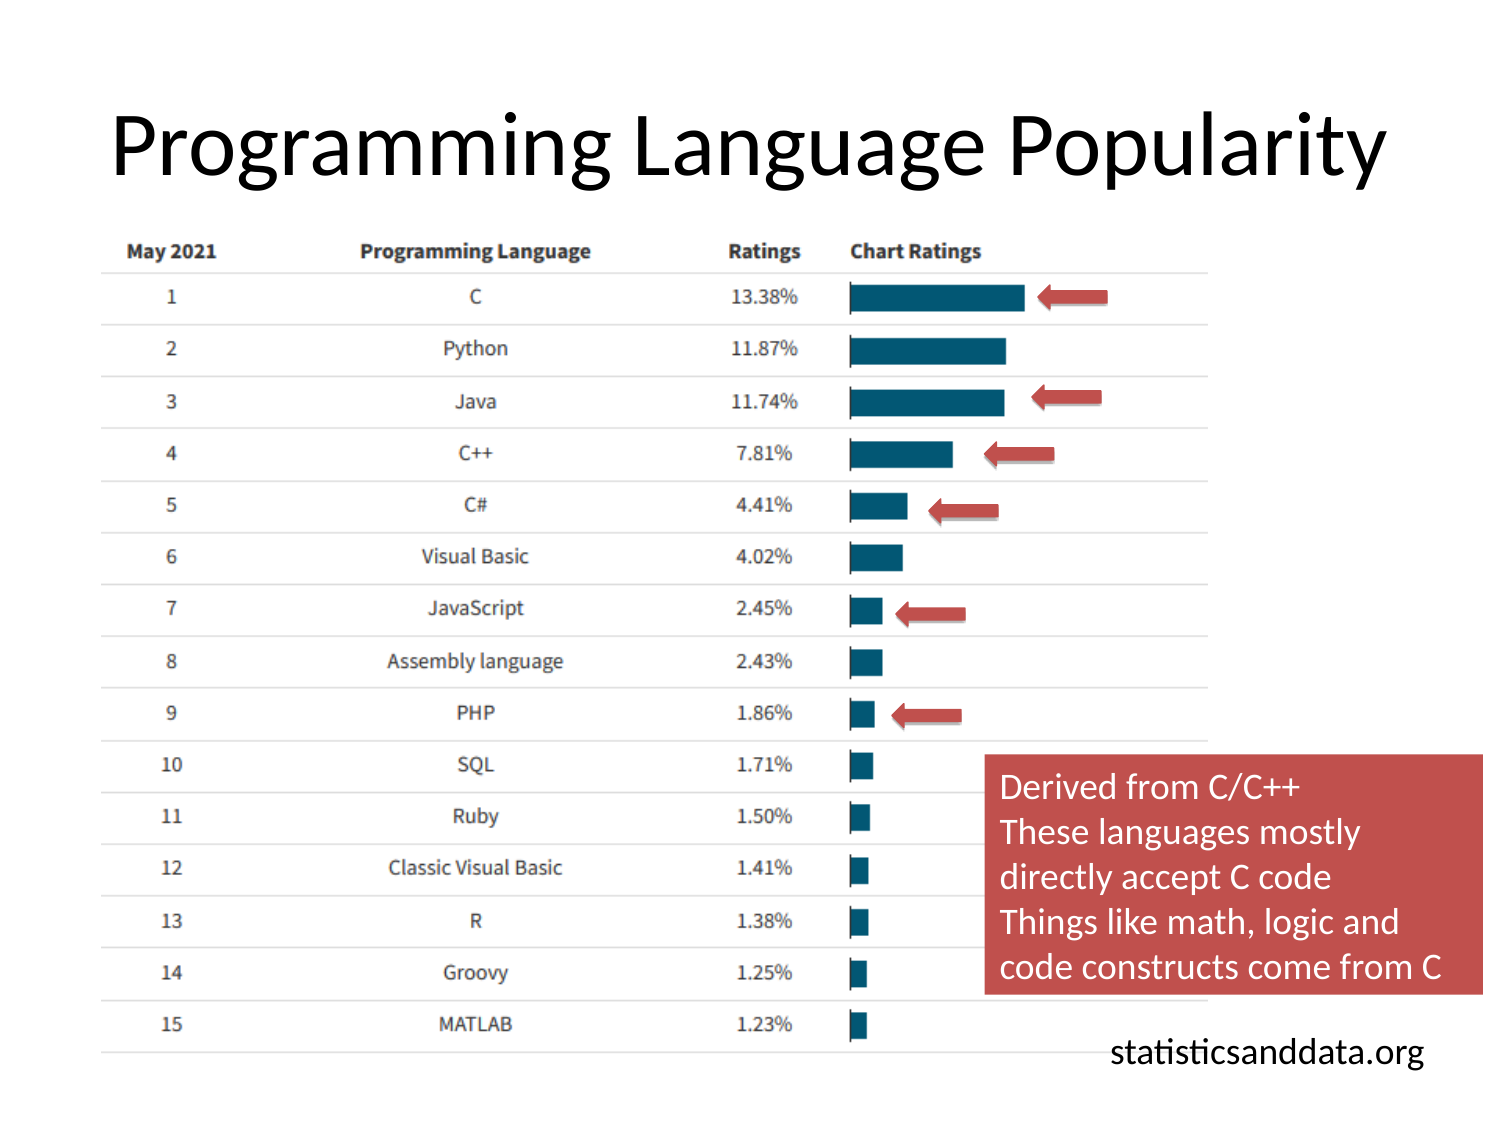

# Programming Language Popularity
Derived from C/C++
These languages mostly
directly accept C code
Things like math, logic and code constructs come from C
statisticsanddata.org